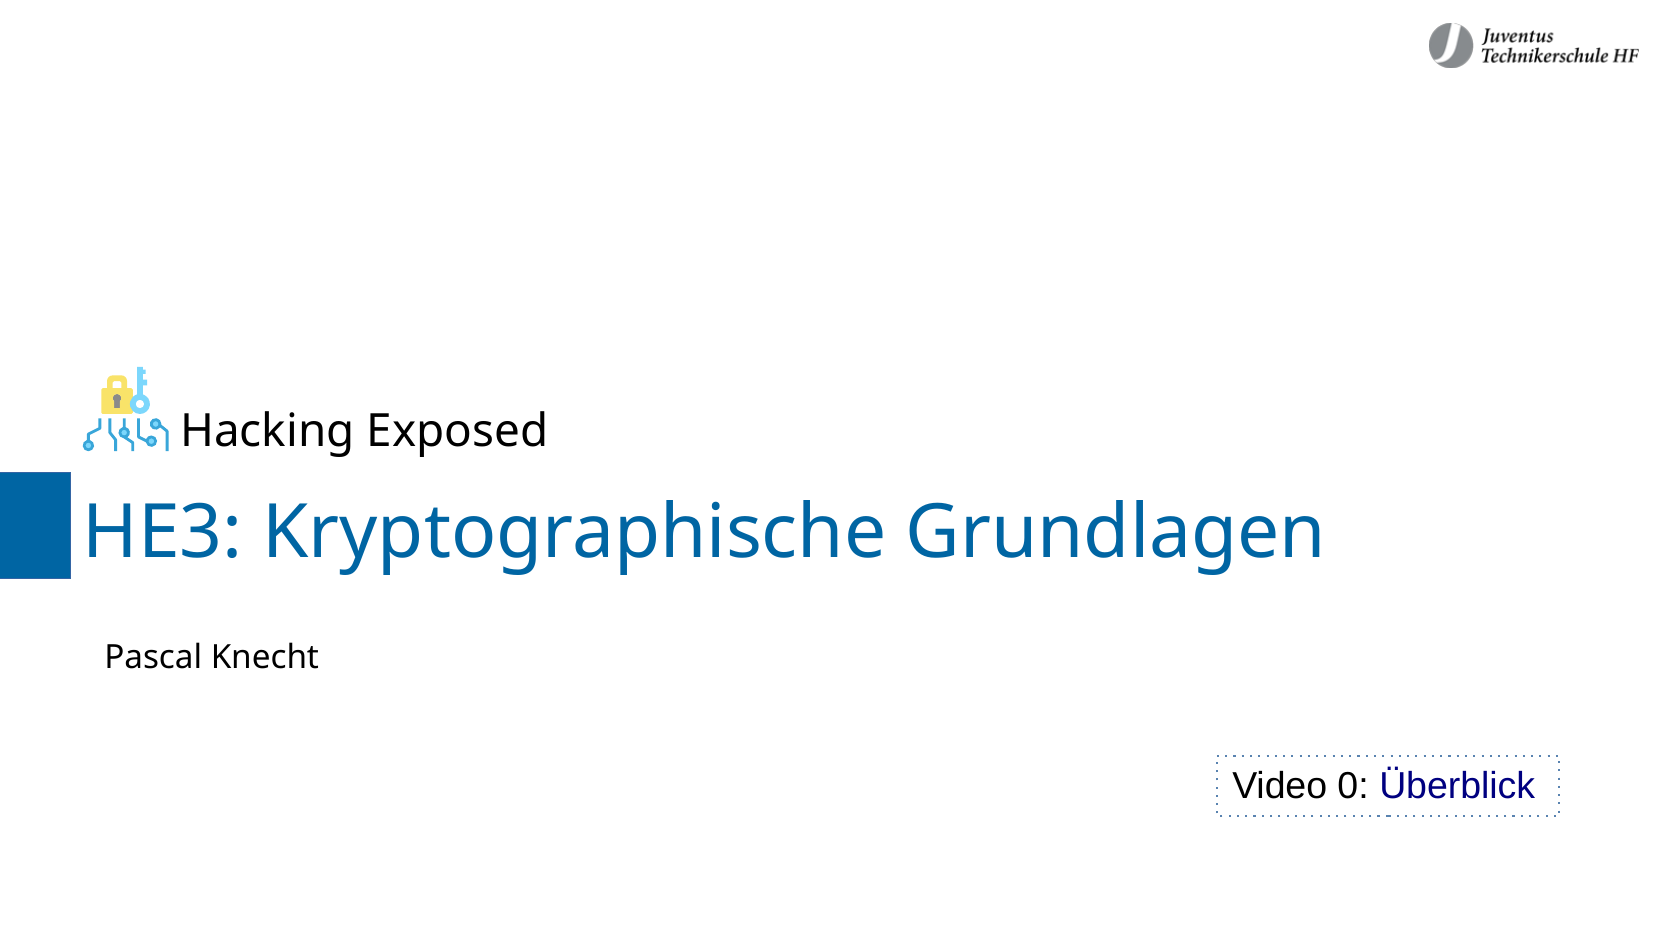

# HE3: Kryptographische Grundlagen
Video 0: Überblick